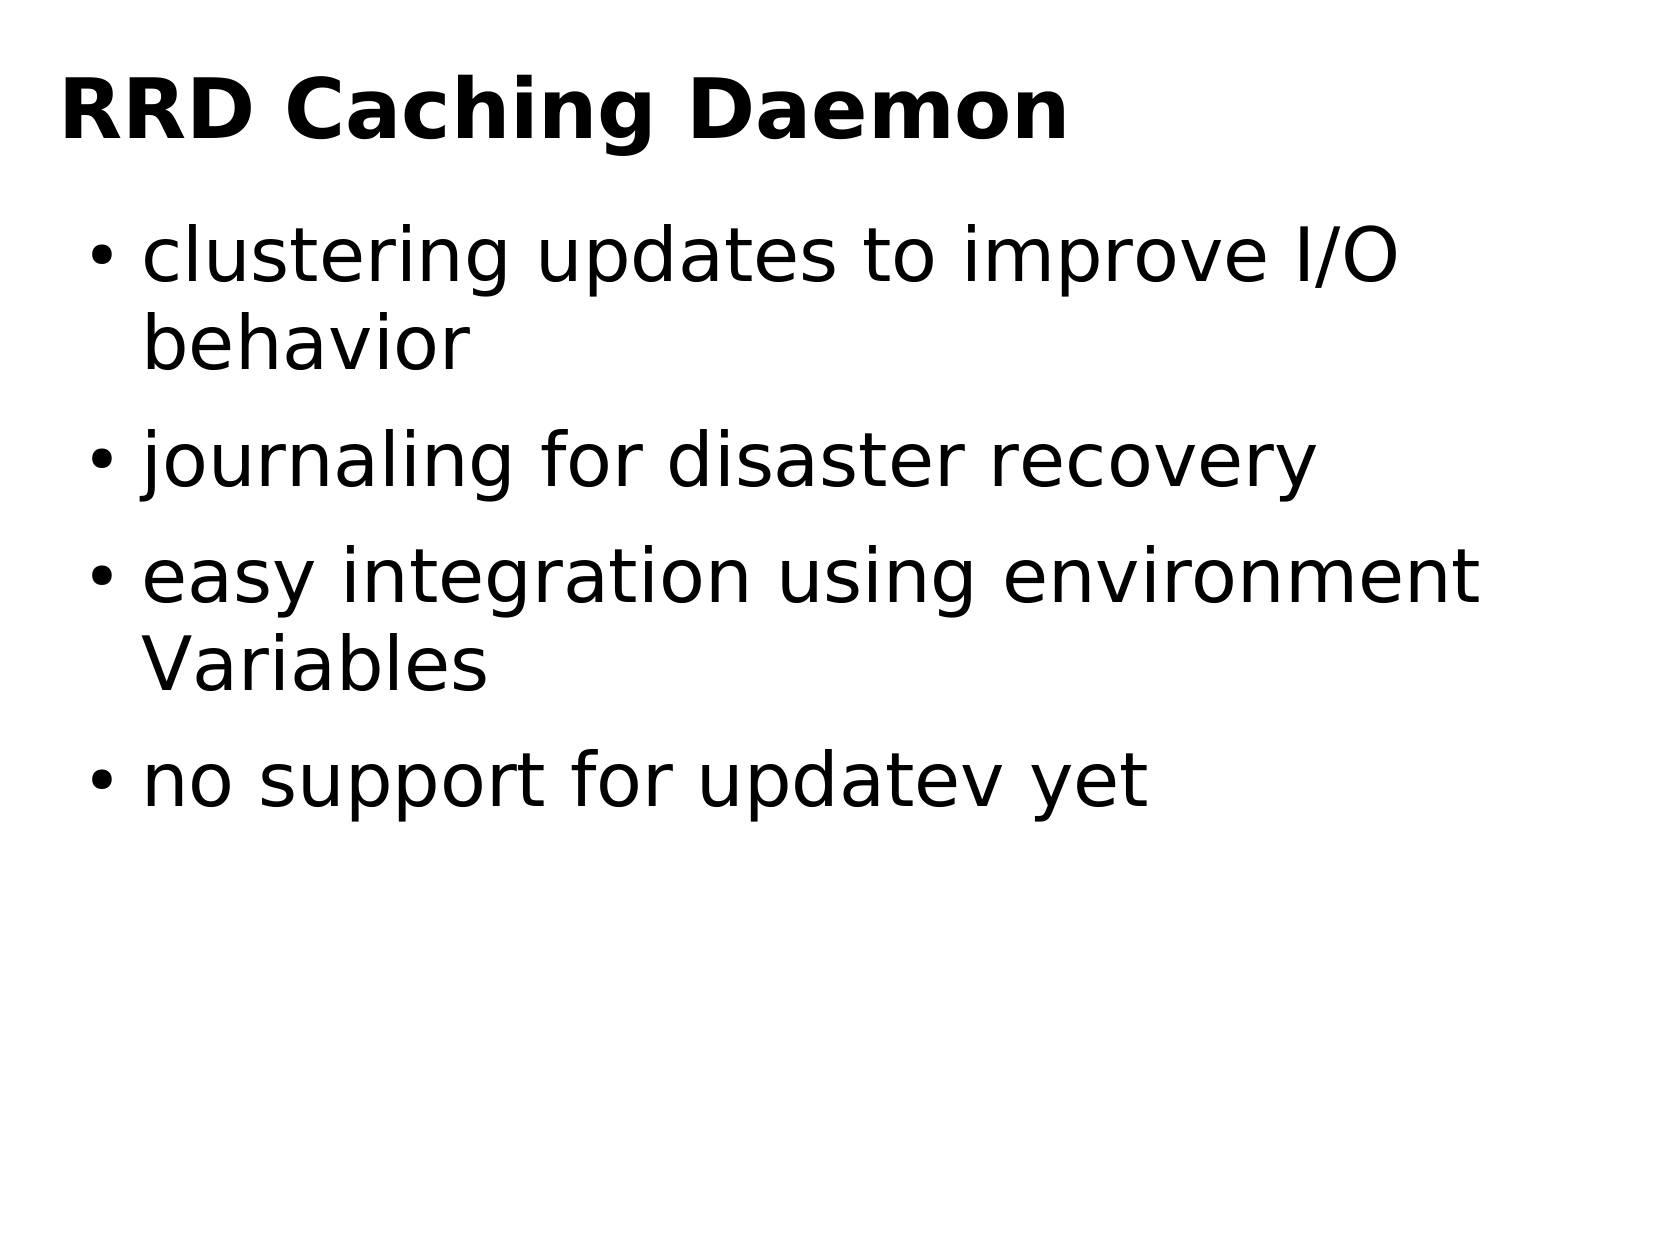

# RRD Caching Daemon
clustering updates to improve I/O behavior
journaling for disaster recovery
easy integration using environment Variables
no support for updatev yet